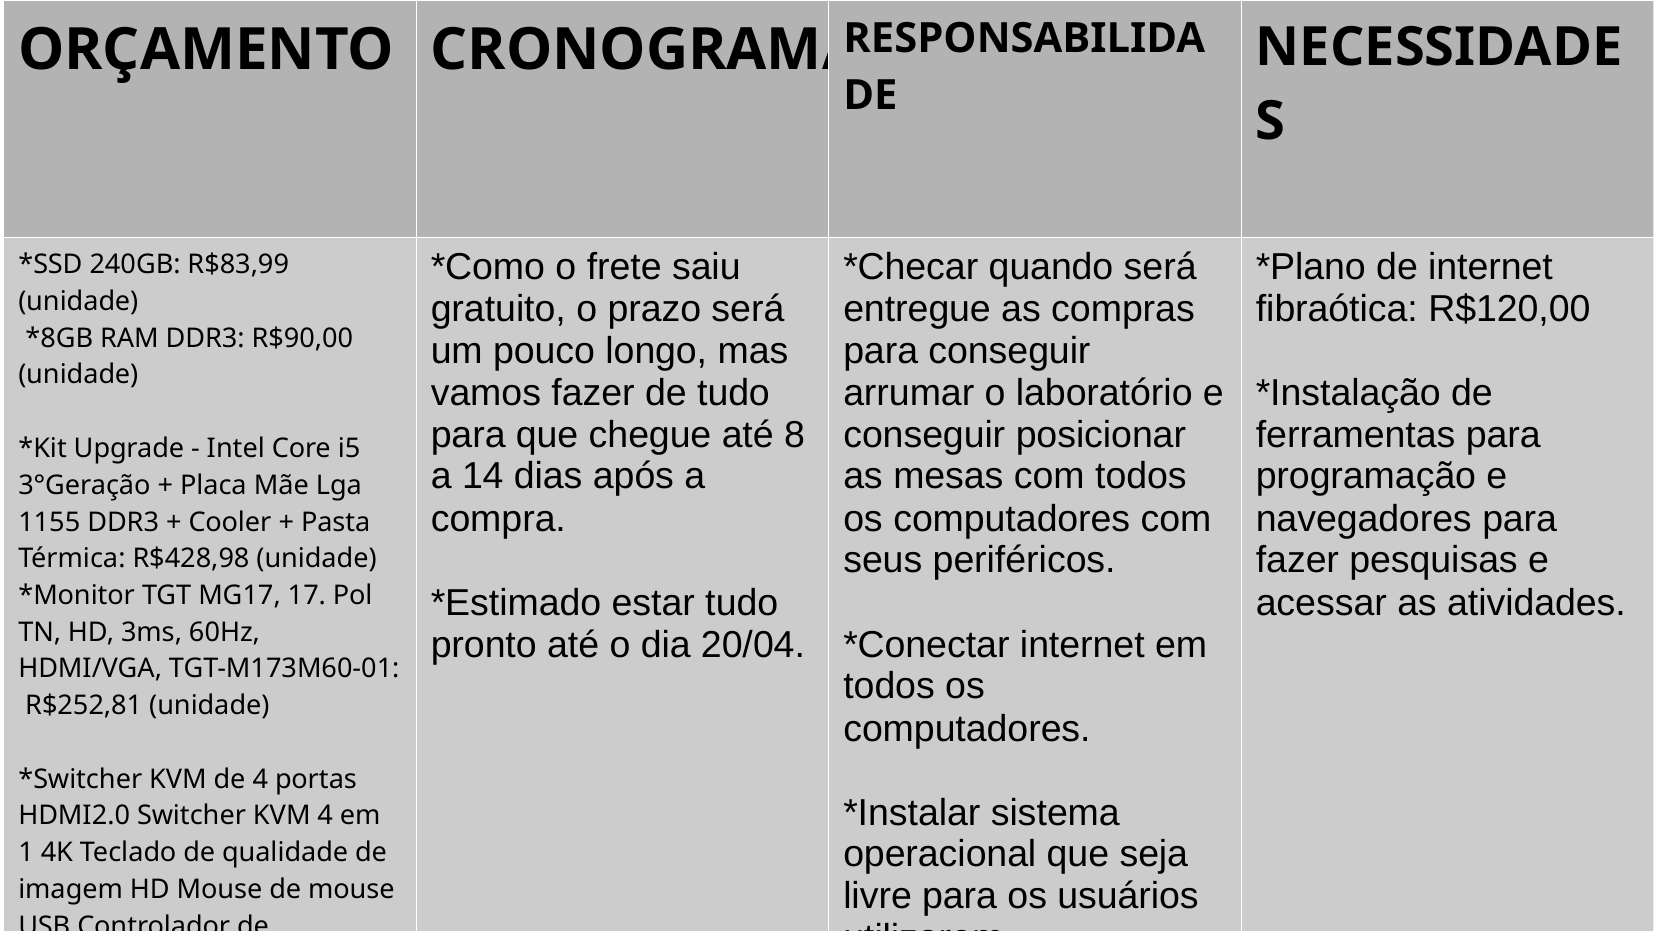

| ORÇAMENTO | CRONOGRAMA | RESPONSABILIDADE | NECESSIDADES |
| --- | --- | --- | --- |
| \*SSD 240GB: R$83,99 (unidade) \*8GB RAM DDR3: R$90,00 (unidade) \*Kit Upgrade - Intel Core i5 3°Geração + Placa Mãe Lga 1155 DDR3 + Cooler + Pasta Térmica: R$428,98 (unidade) \*Monitor TGT MG17, 17. Pol TN, HD, 3ms, 60Hz, HDMI/VGA, TGT-M173M60-01: R$252,81 (unidade) \*Switcher KVM de 4 portas HDMI2.0 Switcher KVM 4 em 1 4K Teclado de qualidade de imagem HD Mouse de mouse USB Controlador de sincronização: R$367,99(unidade) \*Kit Essential Teclado e Mouse USB2.0: R$52,90 (unidade) \*Webcam Gamer Maeve 1080P - AC340 Warrior: R$87,83 (unidade) \*Escrivaninha para Escritório, Nova Mobile, B23 – Branco: R$194,31 \*Frete Grátis Valor total: R$11.511,62 | \*Como o frete saiu gratuito, o prazo será um pouco longo, mas vamos fazer de tudo para que chegue até 8 a 14 dias após a compra. \*Estimado estar tudo pronto até o dia 20/04. | \*Checar quando será entregue as compras para conseguir arrumar o laboratório e conseguir posicionar as mesas com todos os computadores com seus periféricos. \*Conectar internet em todos os computadores. \*Instalar sistema operacional que seja livre para os usuários utilizarem. | \*Plano de internet fibraótica: R$120,00 \*Instalação de ferramentas para programação e navegadores para fazer pesquisas e acessar as atividades. |